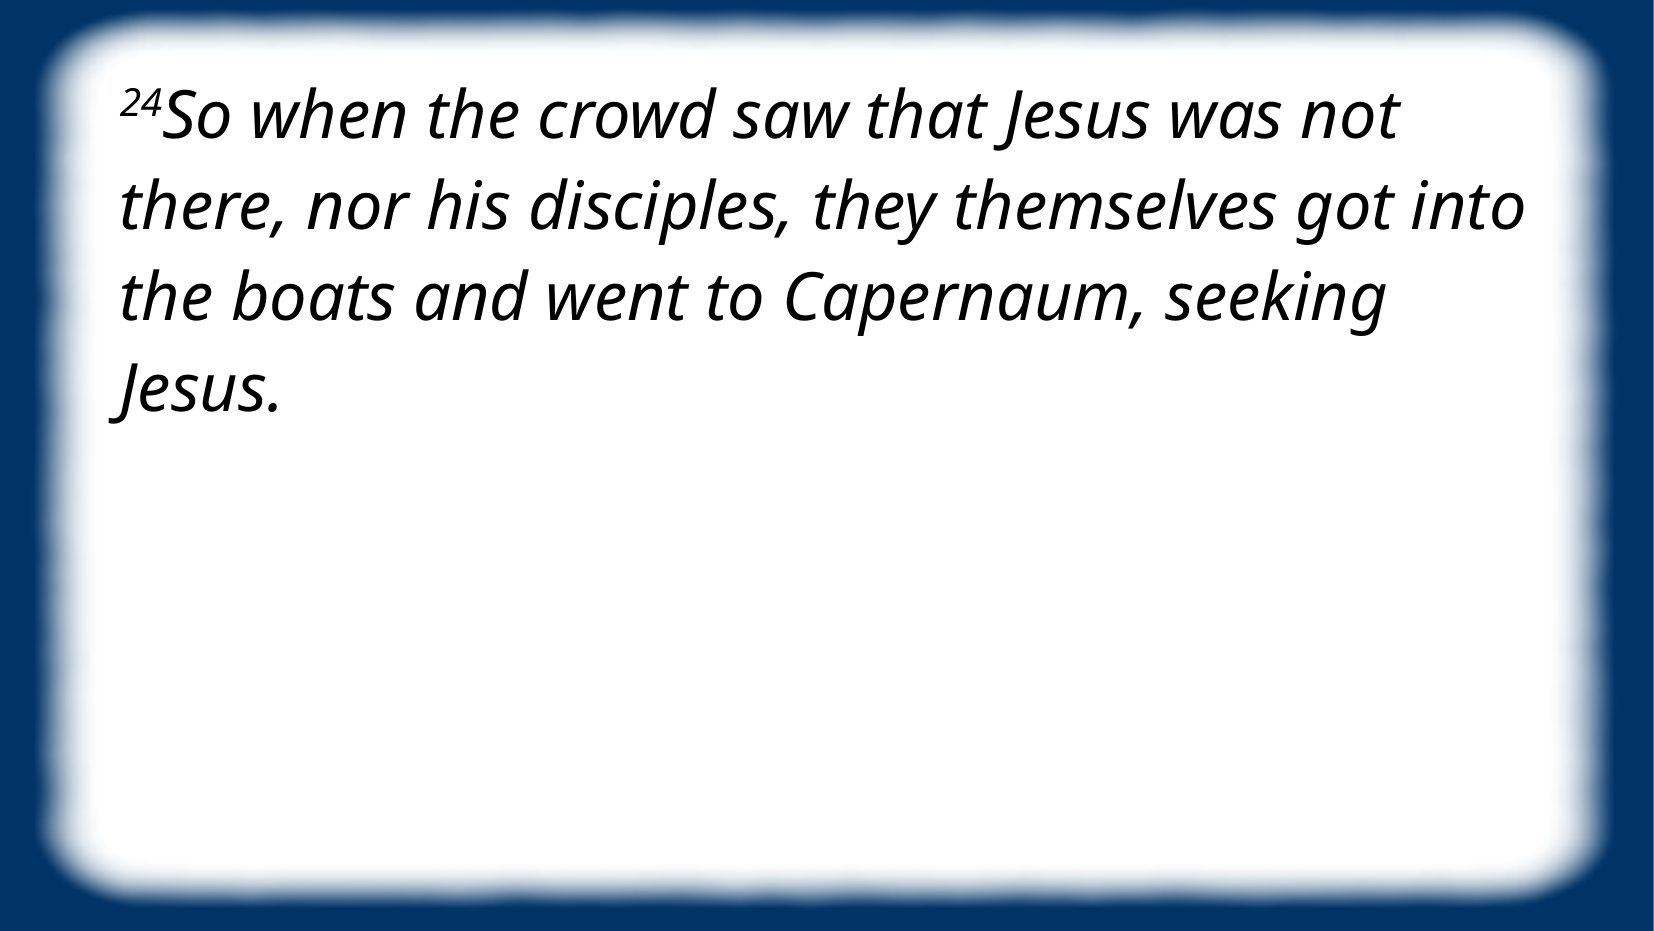

24So when the crowd saw that Jesus was not there, nor his disciples, they themselves got into the boats and went to Capernaum, seeking Jesus.